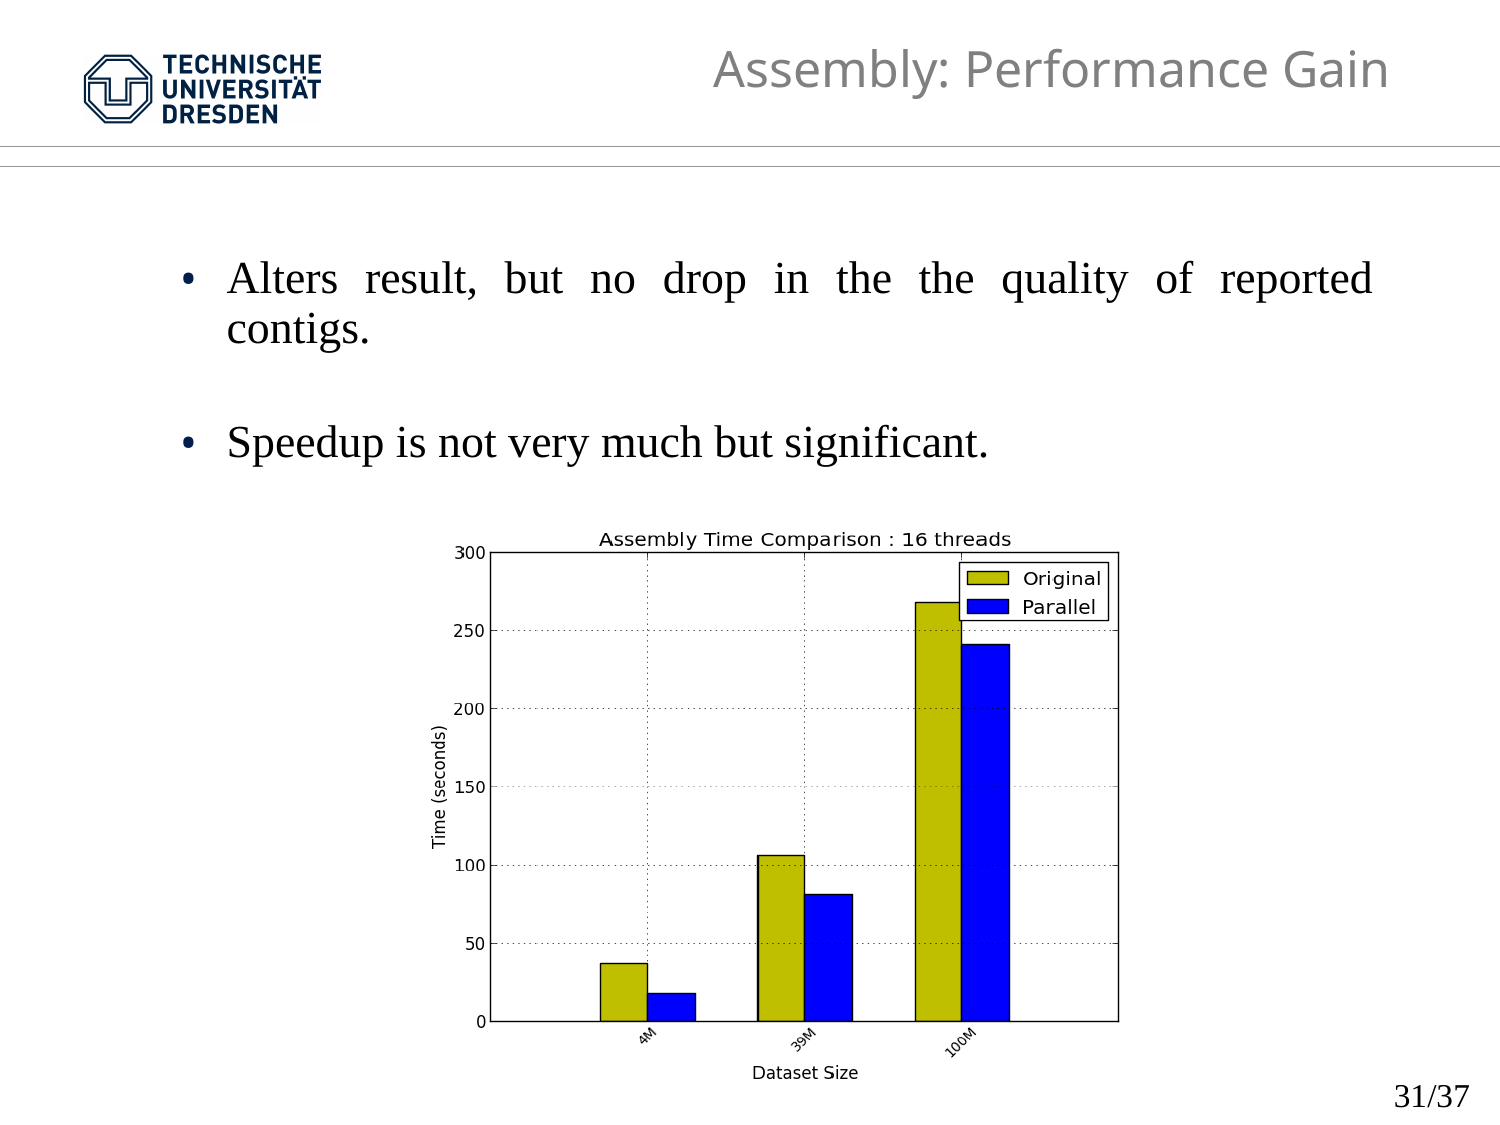

# Assembly: Performance Gain
Alters result, but no drop in the the quality of reported contigs.
Speedup is not very much but significant.
31